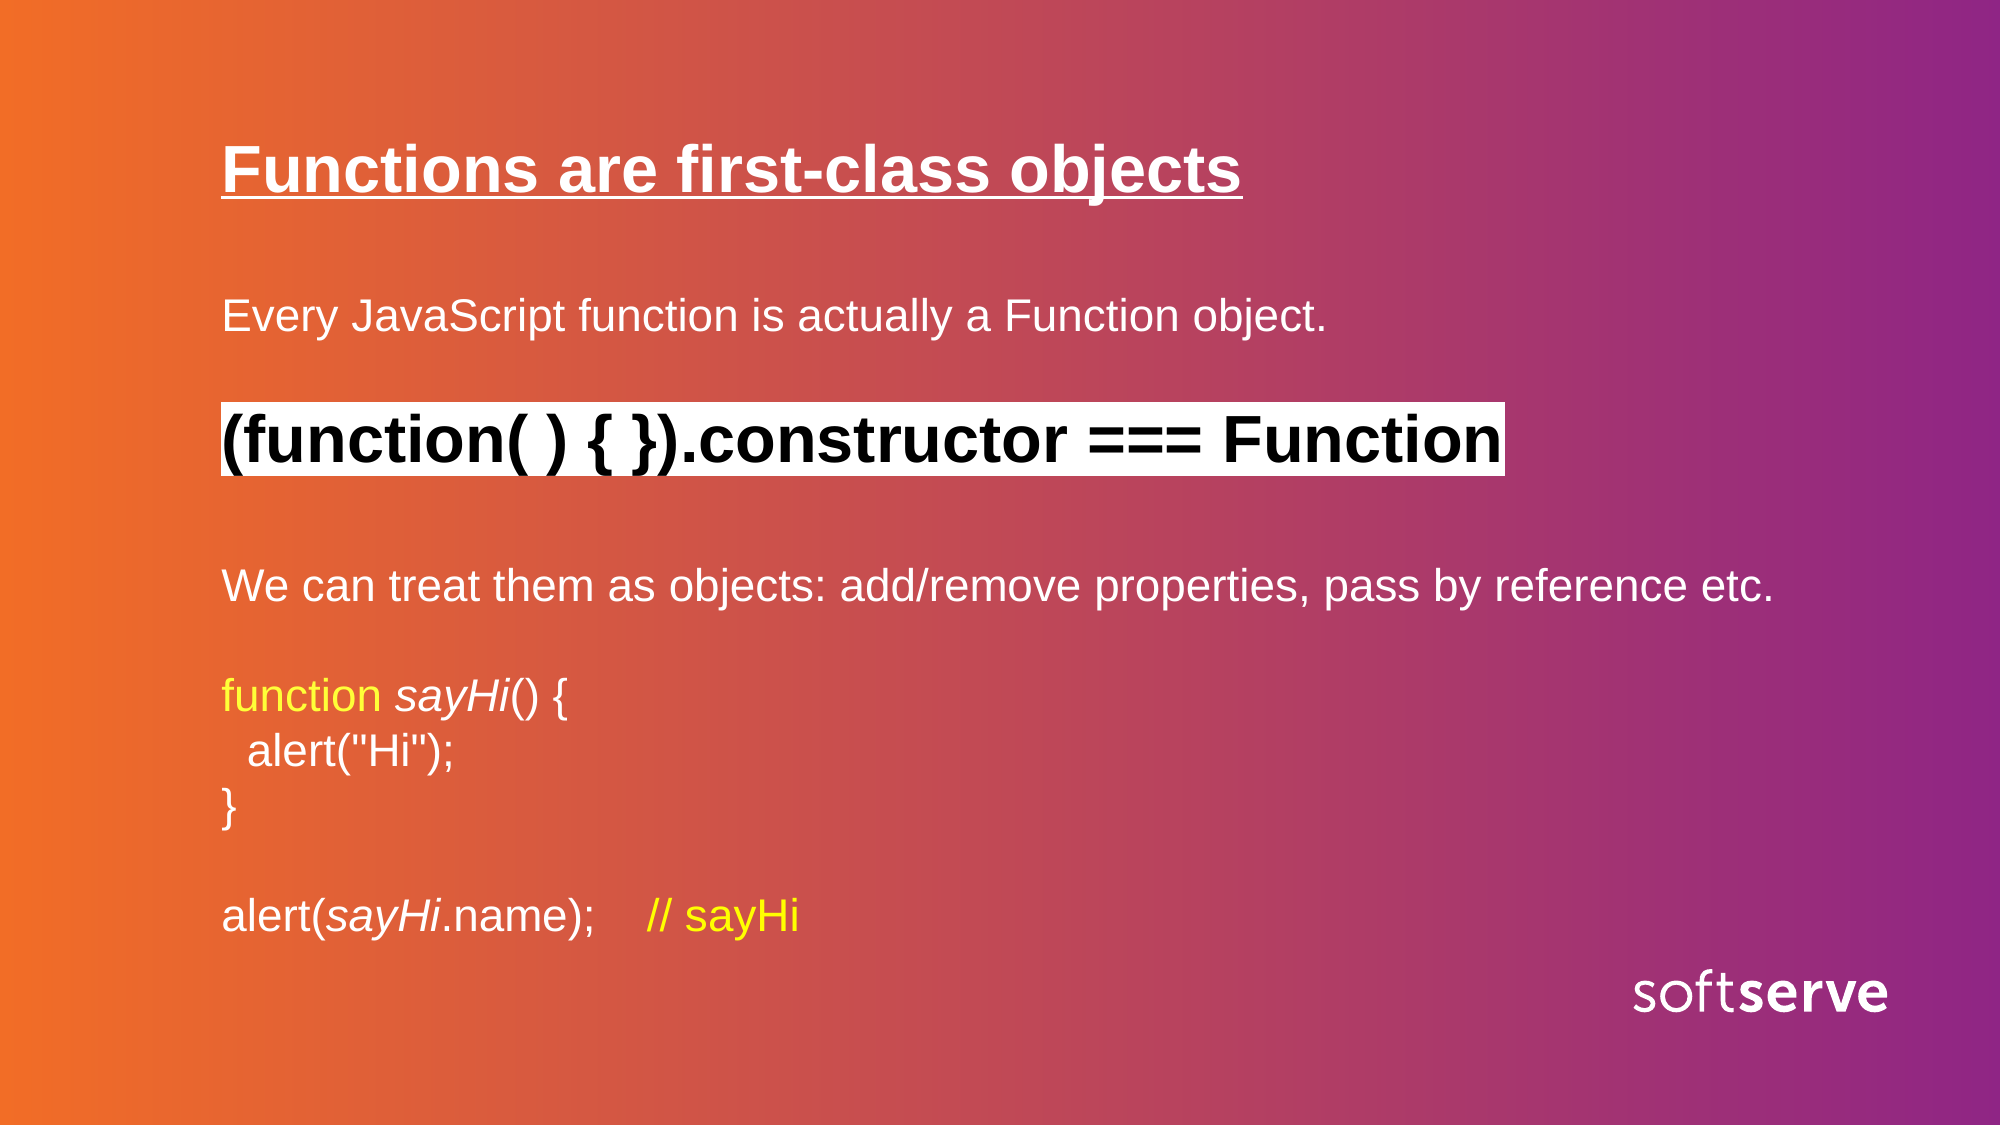

Functions are first-class objects
Every JavaScript function is actually a Function object.
(function( ) { }).constructor === Function
We can treat them as objects: add/remove properties, pass by reference etc.
function sayHi() {
 alert("Hi");
}
alert(sayHi.name); // sayHi